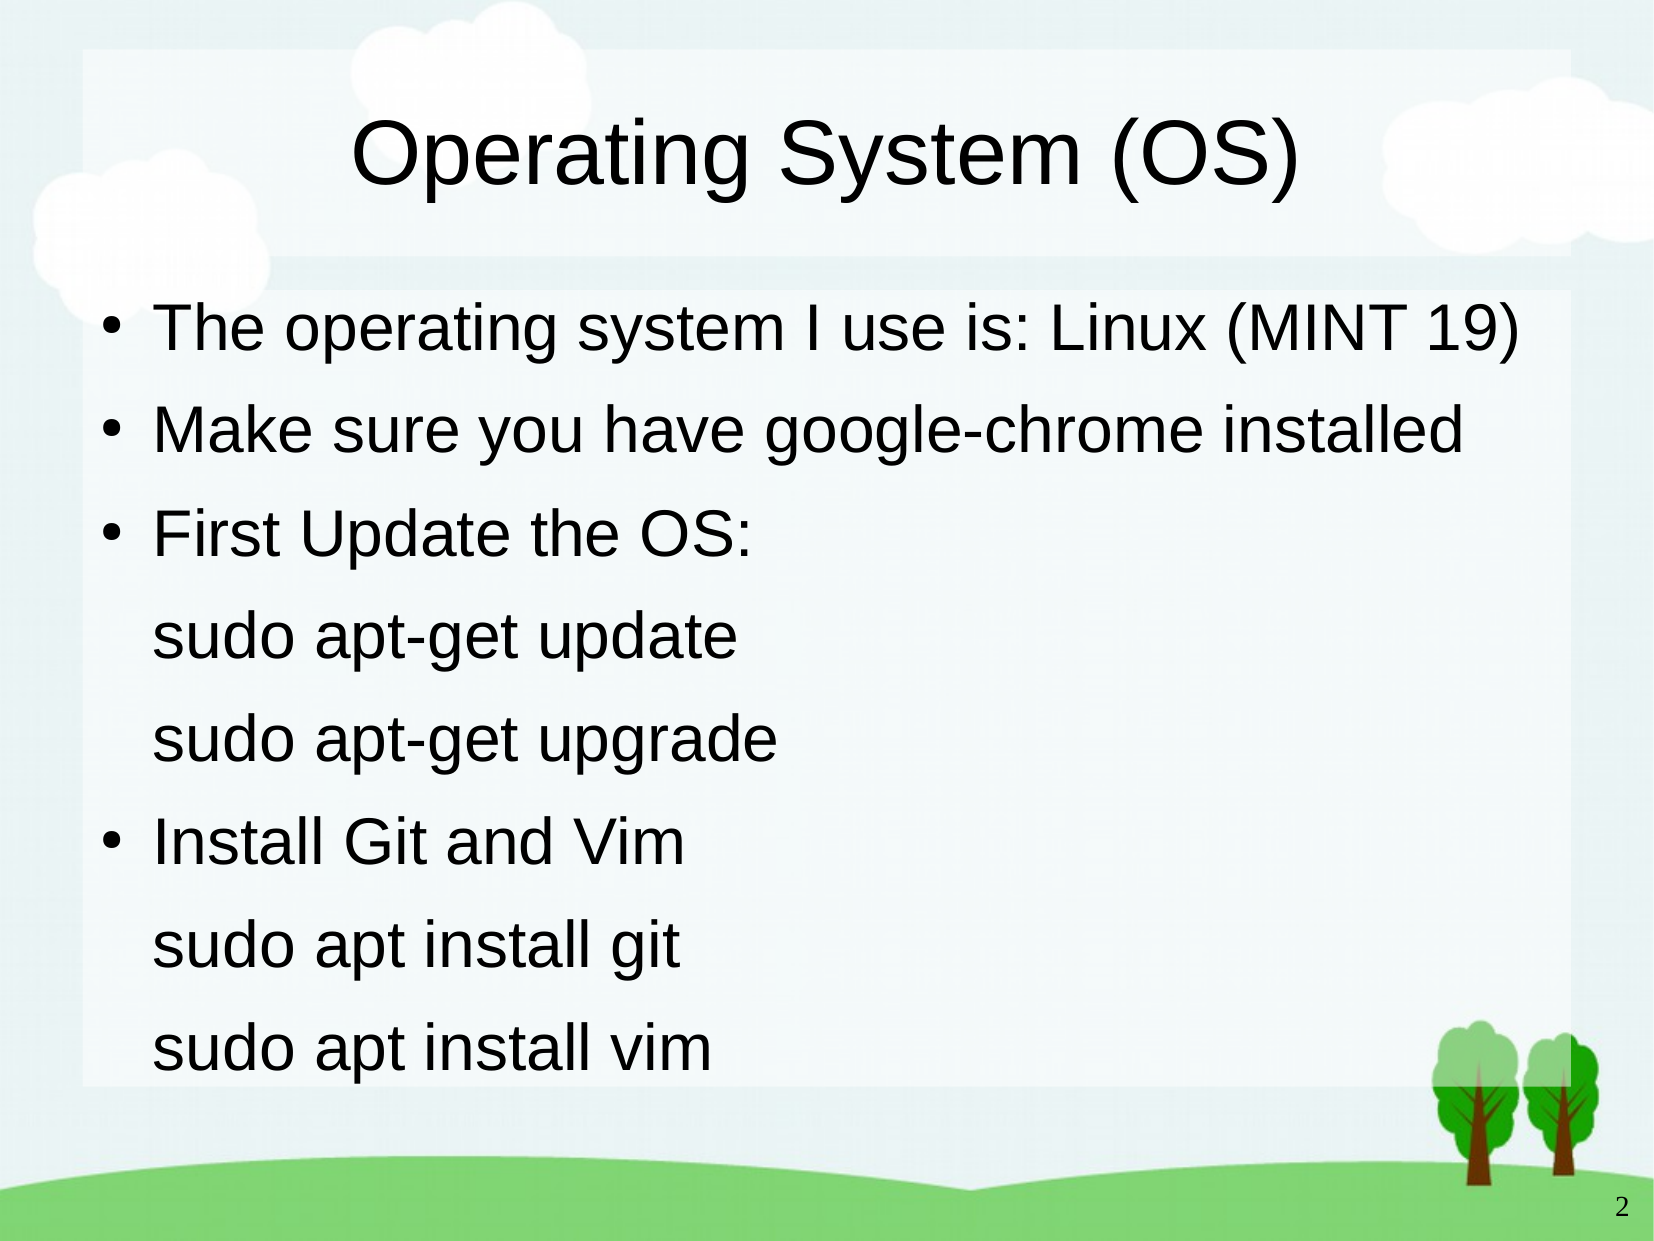

# Operating System (OS)
The operating system I use is: Linux (MINT 19)
Make sure you have google-chrome installed
First Update the OS:
sudo apt-get update
sudo apt-get upgrade
Install Git and Vim
sudo apt install git
sudo apt install vim
2